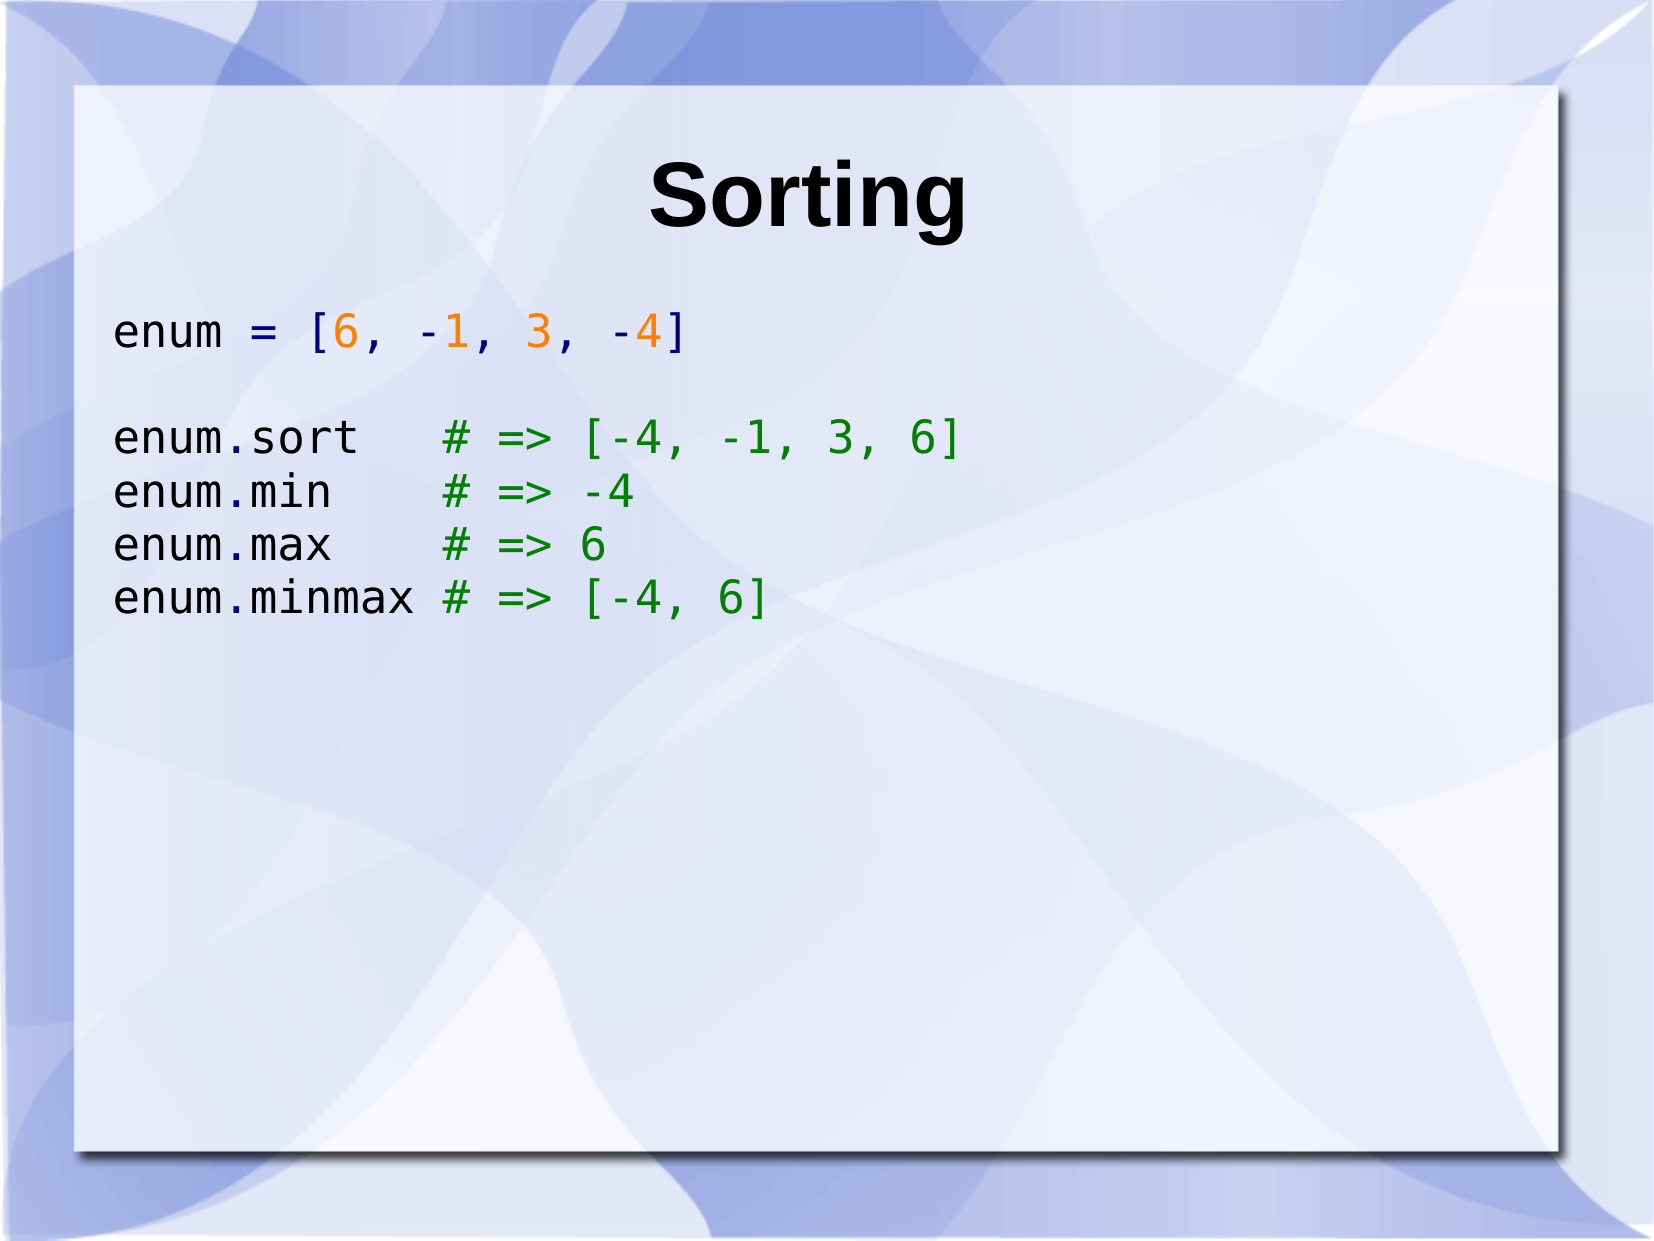

# Sorting
enum = [6, -1, 3, -4]
enum.sort # => [-4, -1, 3, 6]
enum.min # => -4
enum.max # => 6
enum.minmax # => [-4, 6]